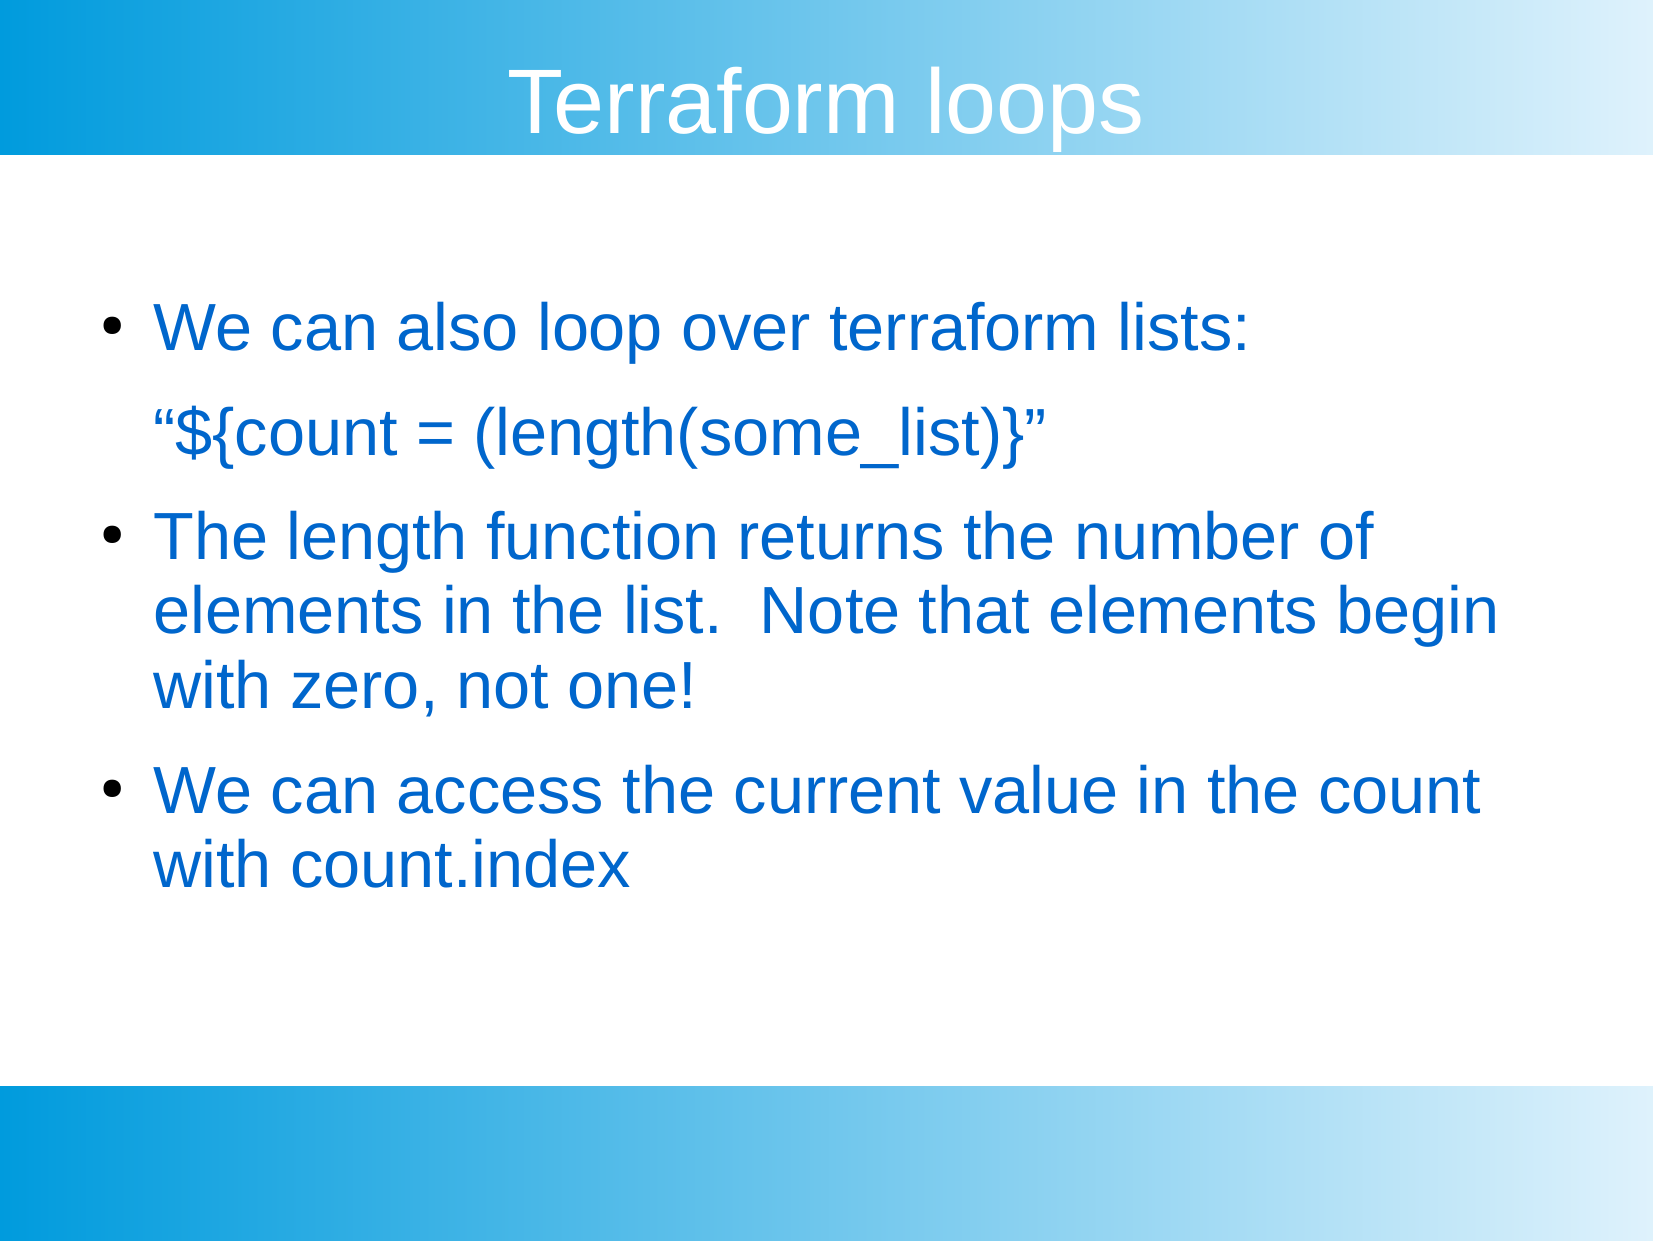

# Terraform loops
We can also loop over terraform lists:
“${count = (length(some_list)}”
The length function returns the number of elements in the list. Note that elements begin with zero, not one!
We can access the current value in the count with count.index